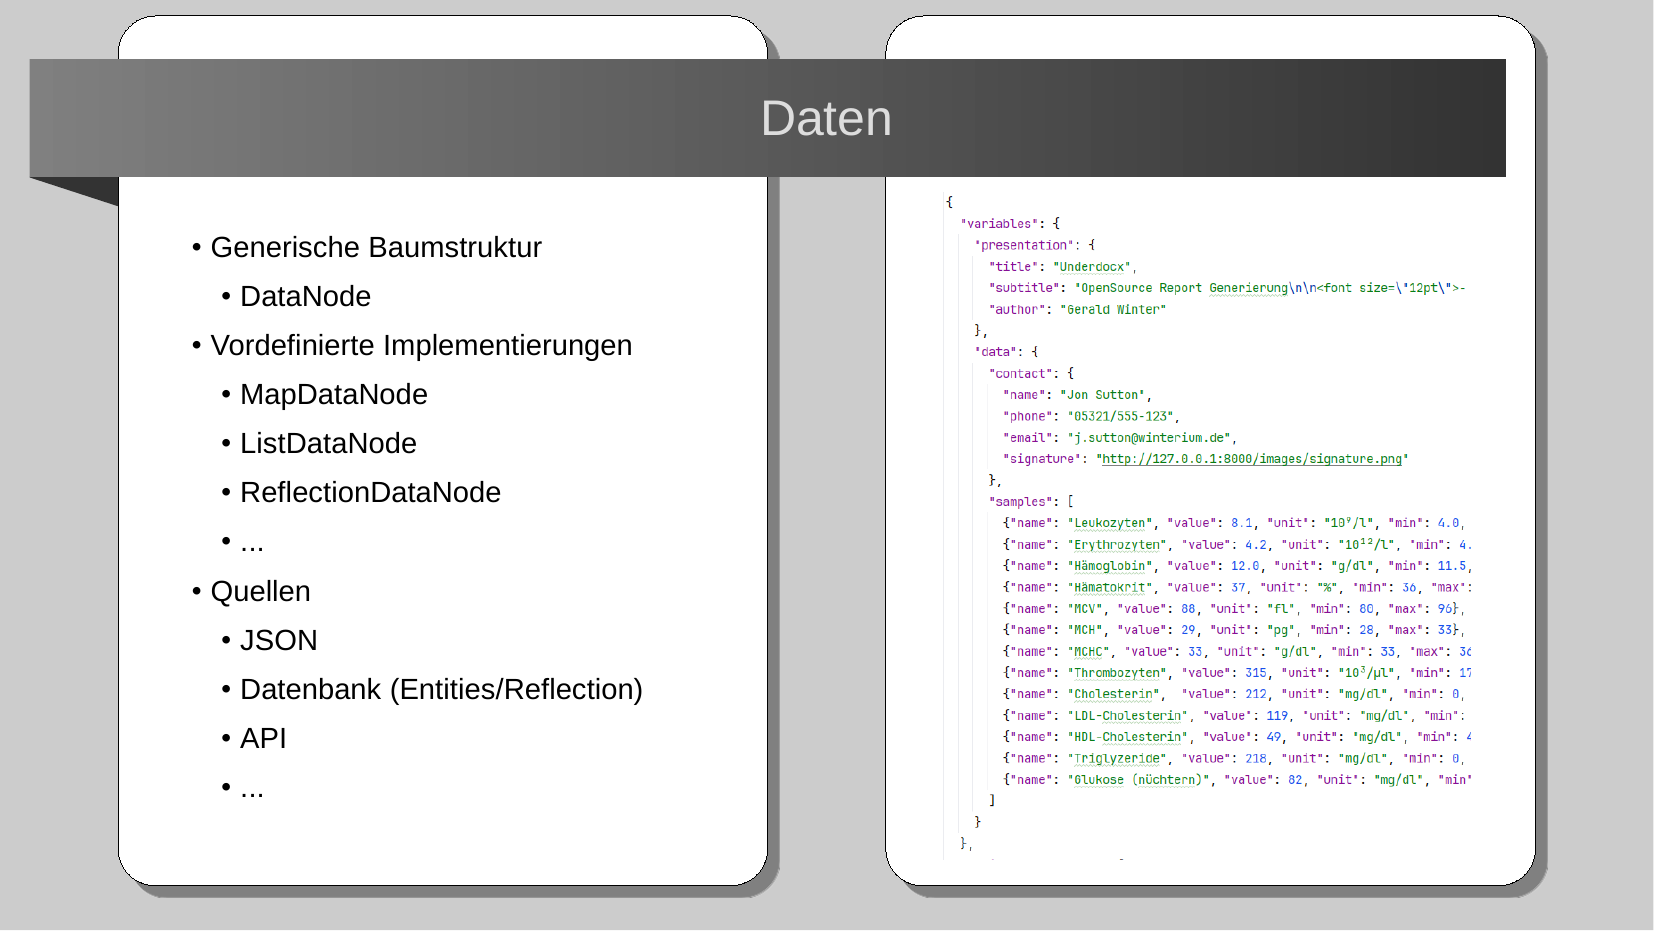

# Daten
 Generische Baumstruktur
	 DataNode
 Vordefinierte Implementierungen
	 MapDataNode
	 ListDataNode
	 ReflectionDataNode
	 ...
 Quellen
	 JSON
	 Datenbank (Entities/Reflection)
	 API
	 ...